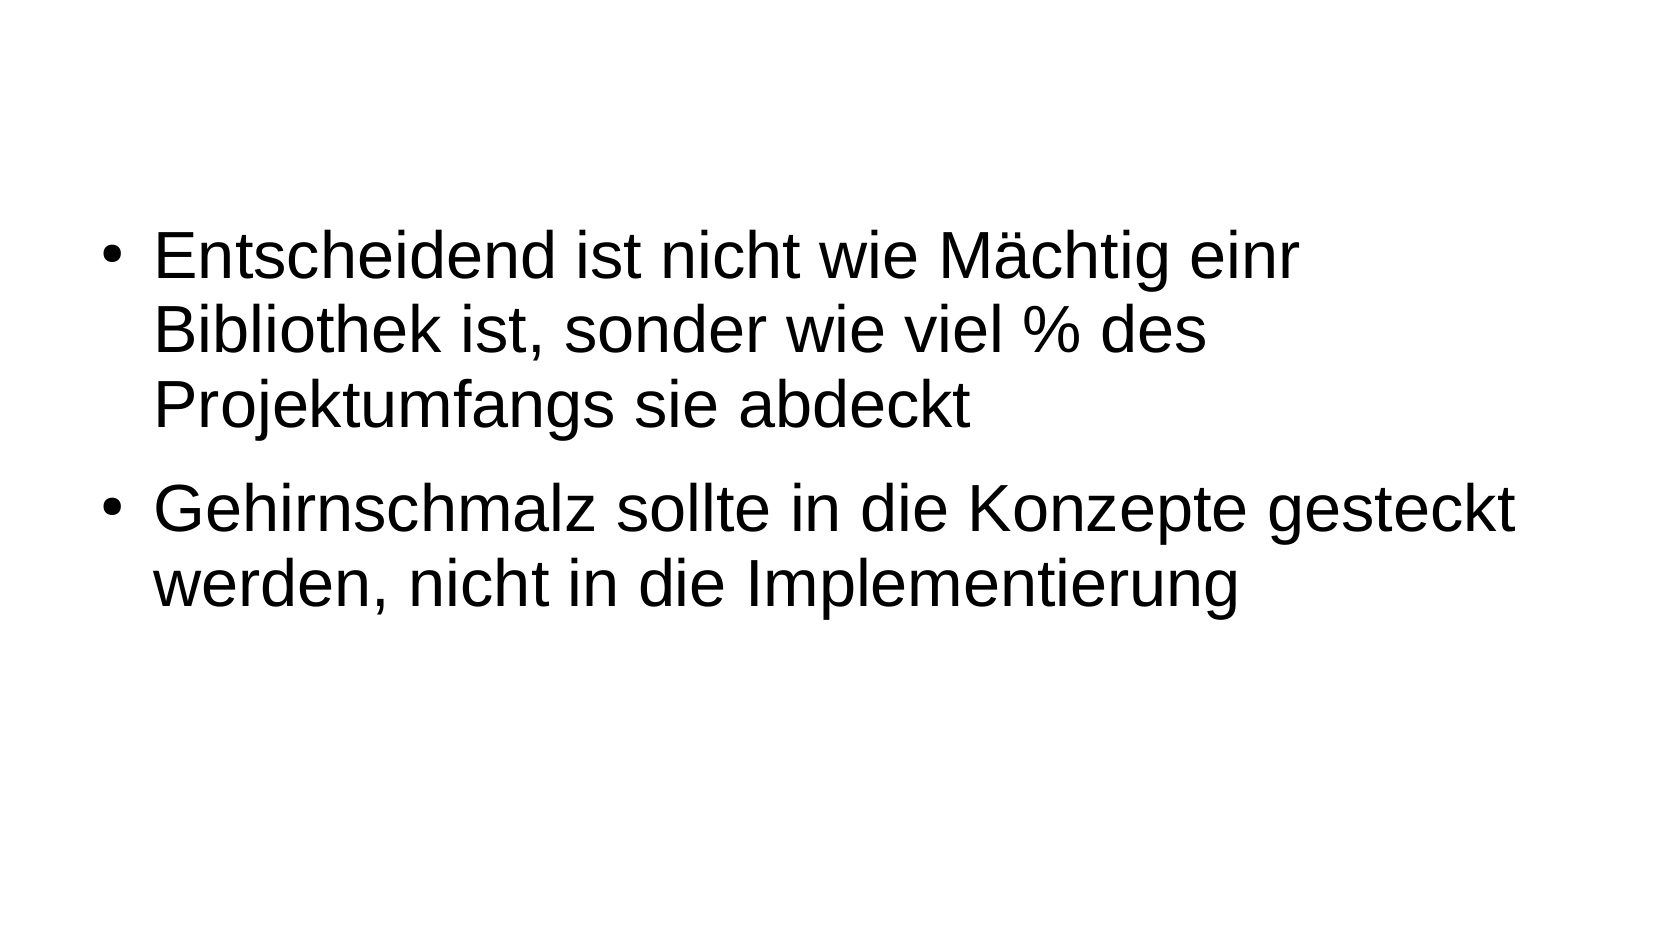

#
Entscheidend ist nicht wie Mächtig einr Bibliothek ist, sonder wie viel % des Projektumfangs sie abdeckt
Gehirnschmalz sollte in die Konzepte gesteckt werden, nicht in die Implementierung